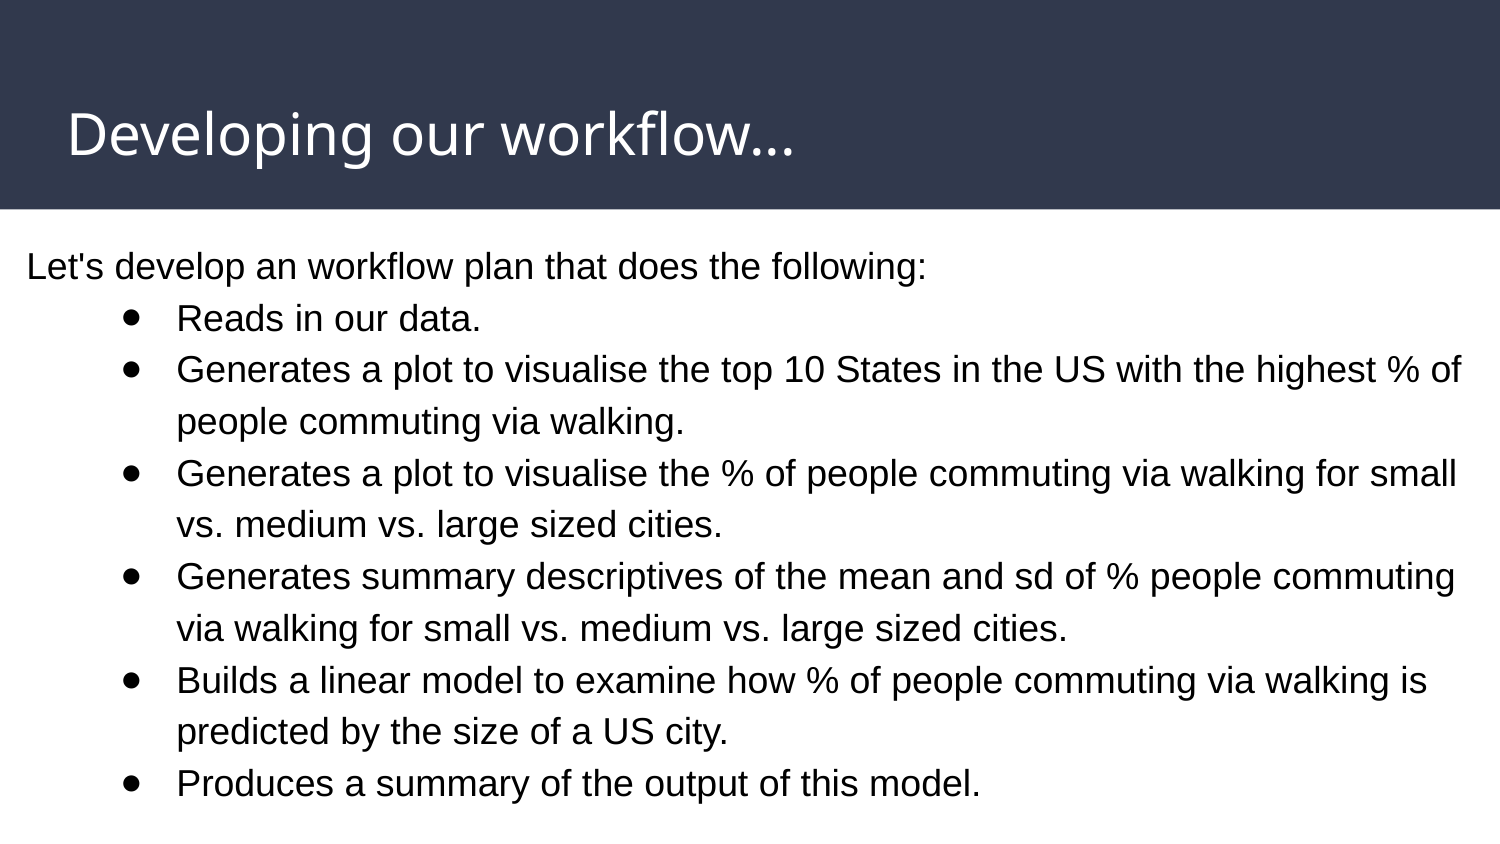

# Developing our workflow...
Let's develop an workflow plan that does the following:
Reads in our data.
Generates a plot to visualise the top 10 States in the US with the highest % of people commuting via walking.
Generates a plot to visualise the % of people commuting via walking for small vs. medium vs. large sized cities.
Generates summary descriptives of the mean and sd of % people commuting via walking for small vs. medium vs. large sized cities.
Builds a linear model to examine how % of people commuting via walking is predicted by the size of a US city.
Produces a summary of the output of this model.